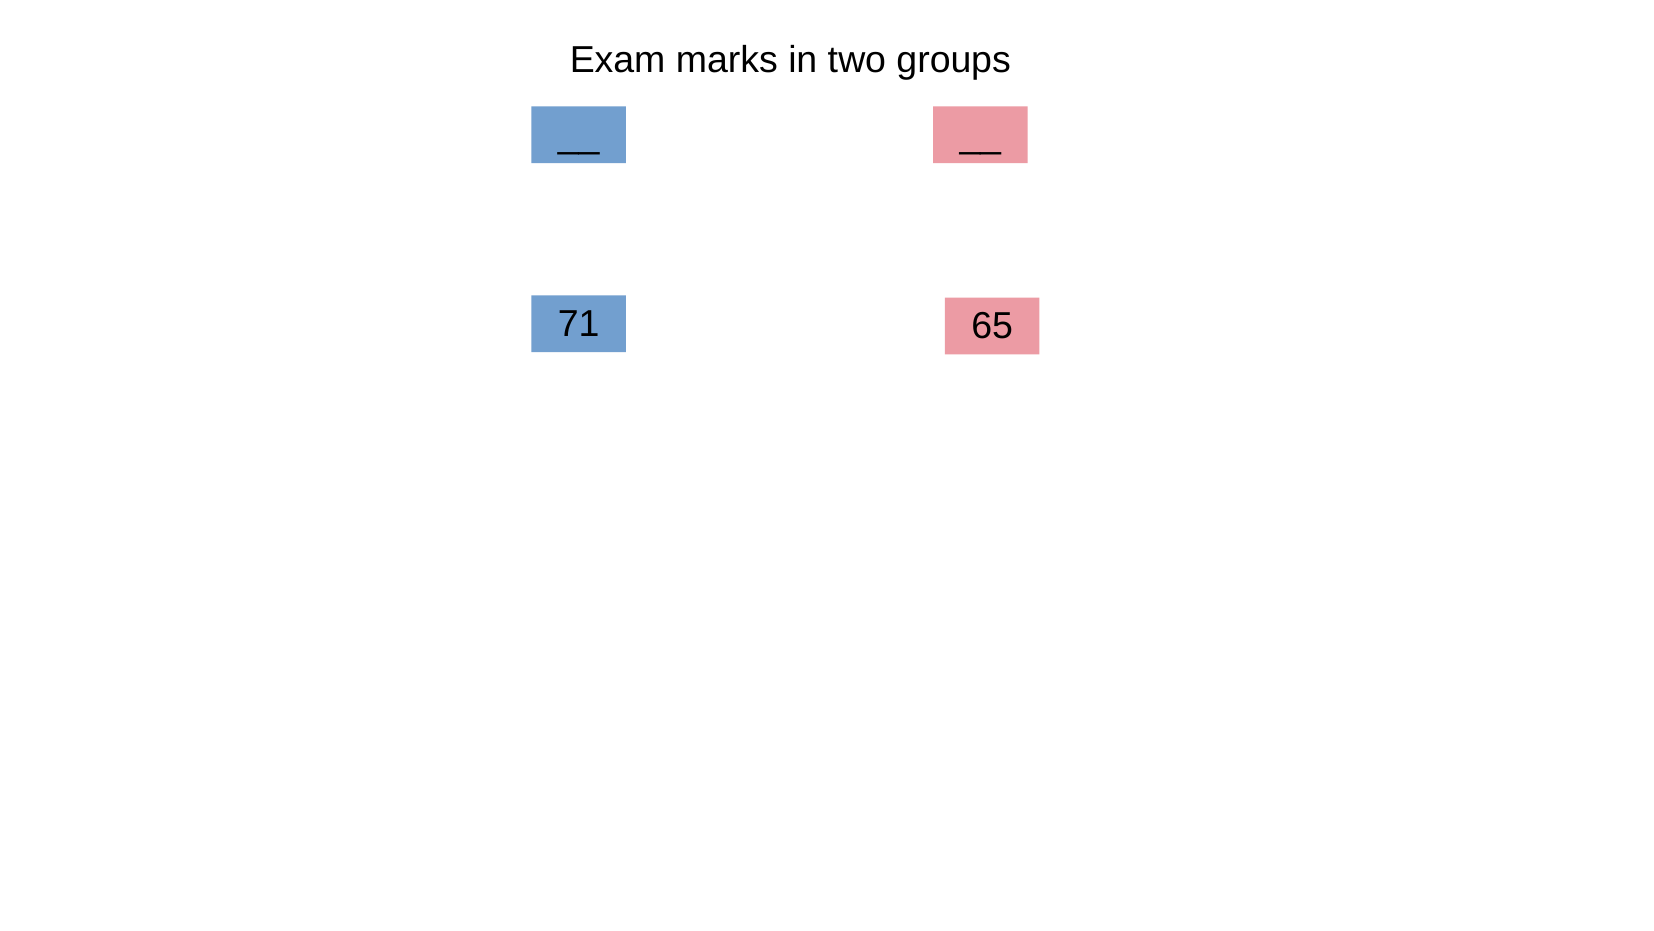

Exam marks in two groups
__
__
71
65